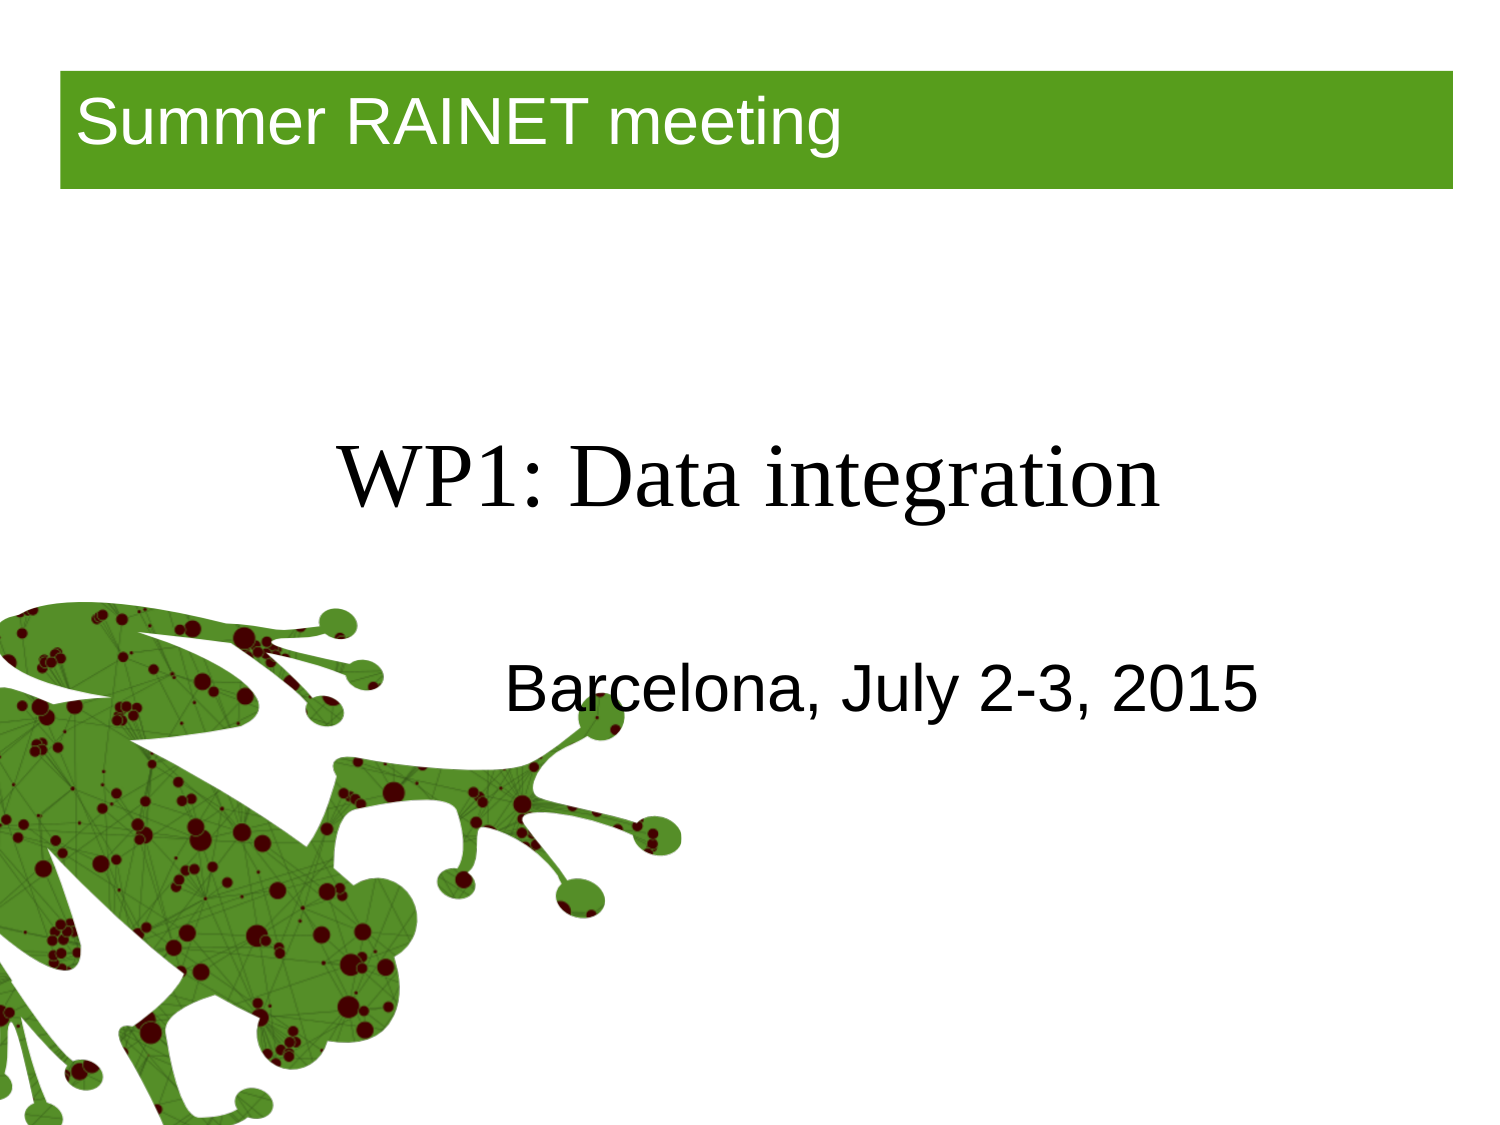

Summer RAINET meeting
# WP1: Data integration
Barcelona, July 2-3, 2015